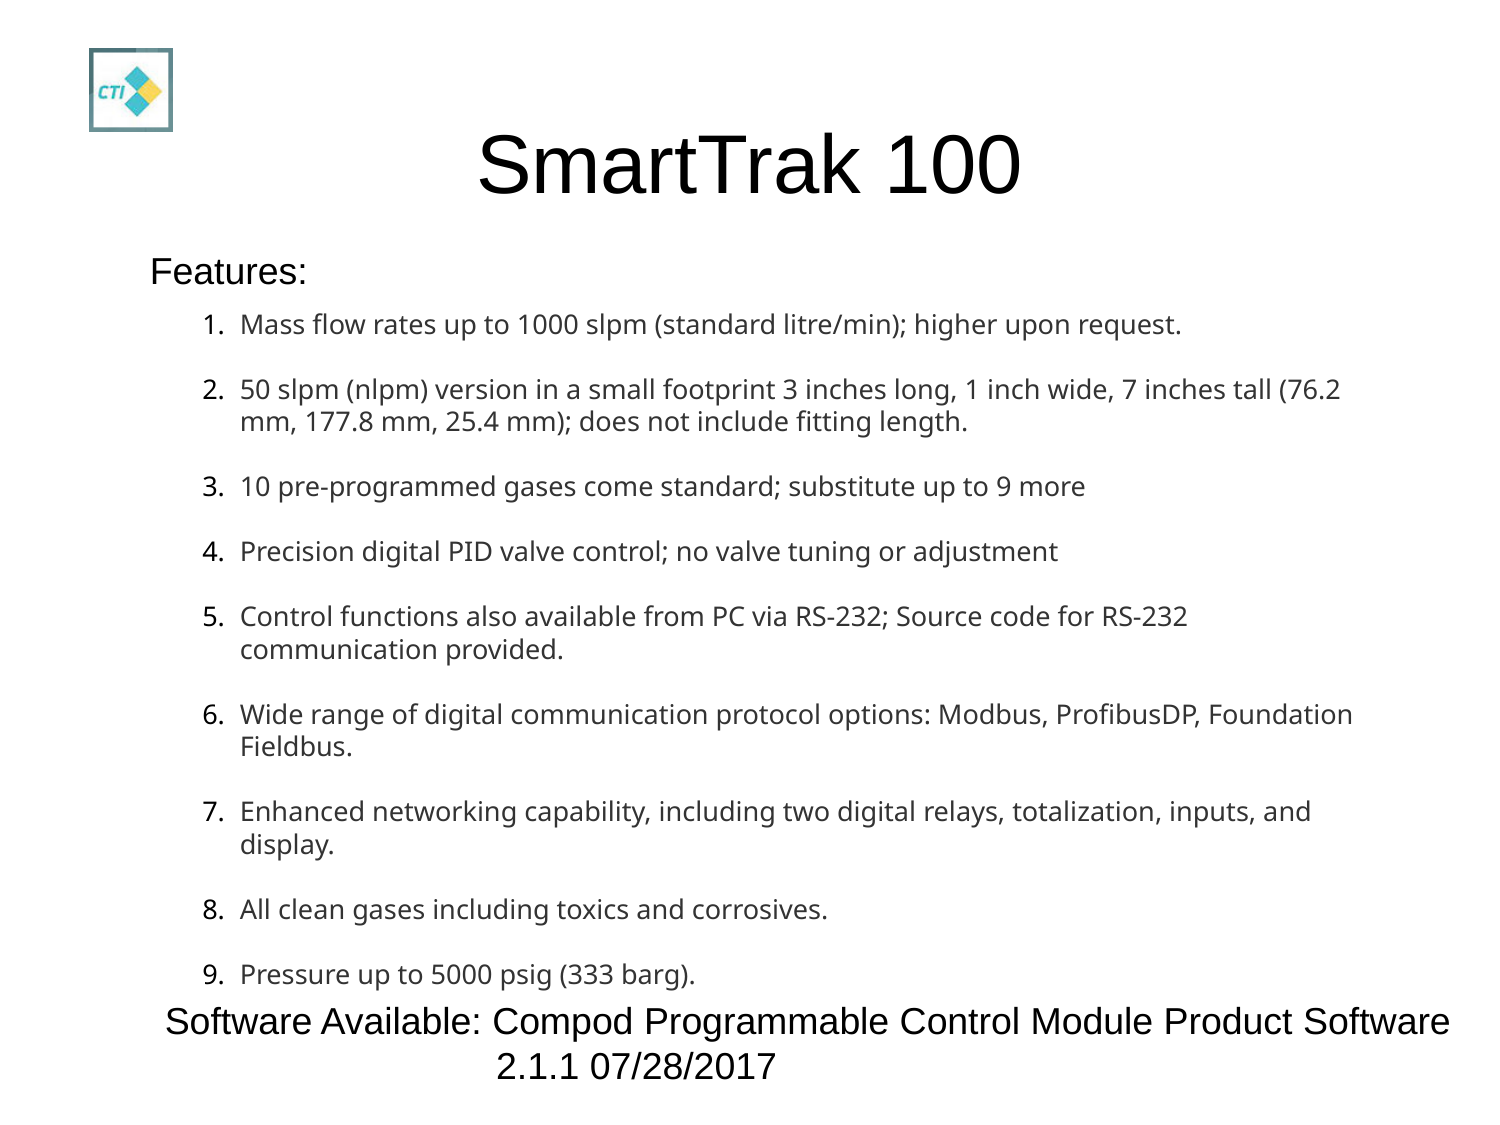

SmartTrak 100
Features:
Mass flow rates up to 1000 slpm (standard litre/min); higher upon request.
50 slpm (nlpm) version in a small footprint 3 inches long, 1 inch wide, 7 inches tall (76.2 mm, 177.8 mm, 25.4 mm); does not include fitting length.
10 pre-programmed gases come standard; substitute up to 9 more
Precision digital PID valve control; no valve tuning or adjustment
Control functions also available from PC via RS-232; Source code for RS-232 communication provided.
Wide range of digital communication protocol options: Modbus, ProfibusDP, Foundation Fieldbus.
Enhanced networking capability, including two digital relays, totalization, inputs, and display.
All clean gases including toxics and corrosives.
Pressure up to 5000 psig (333 barg).
Software Available: Compod Programmable Control Module Product Software				 2.1.1 07/28/2017